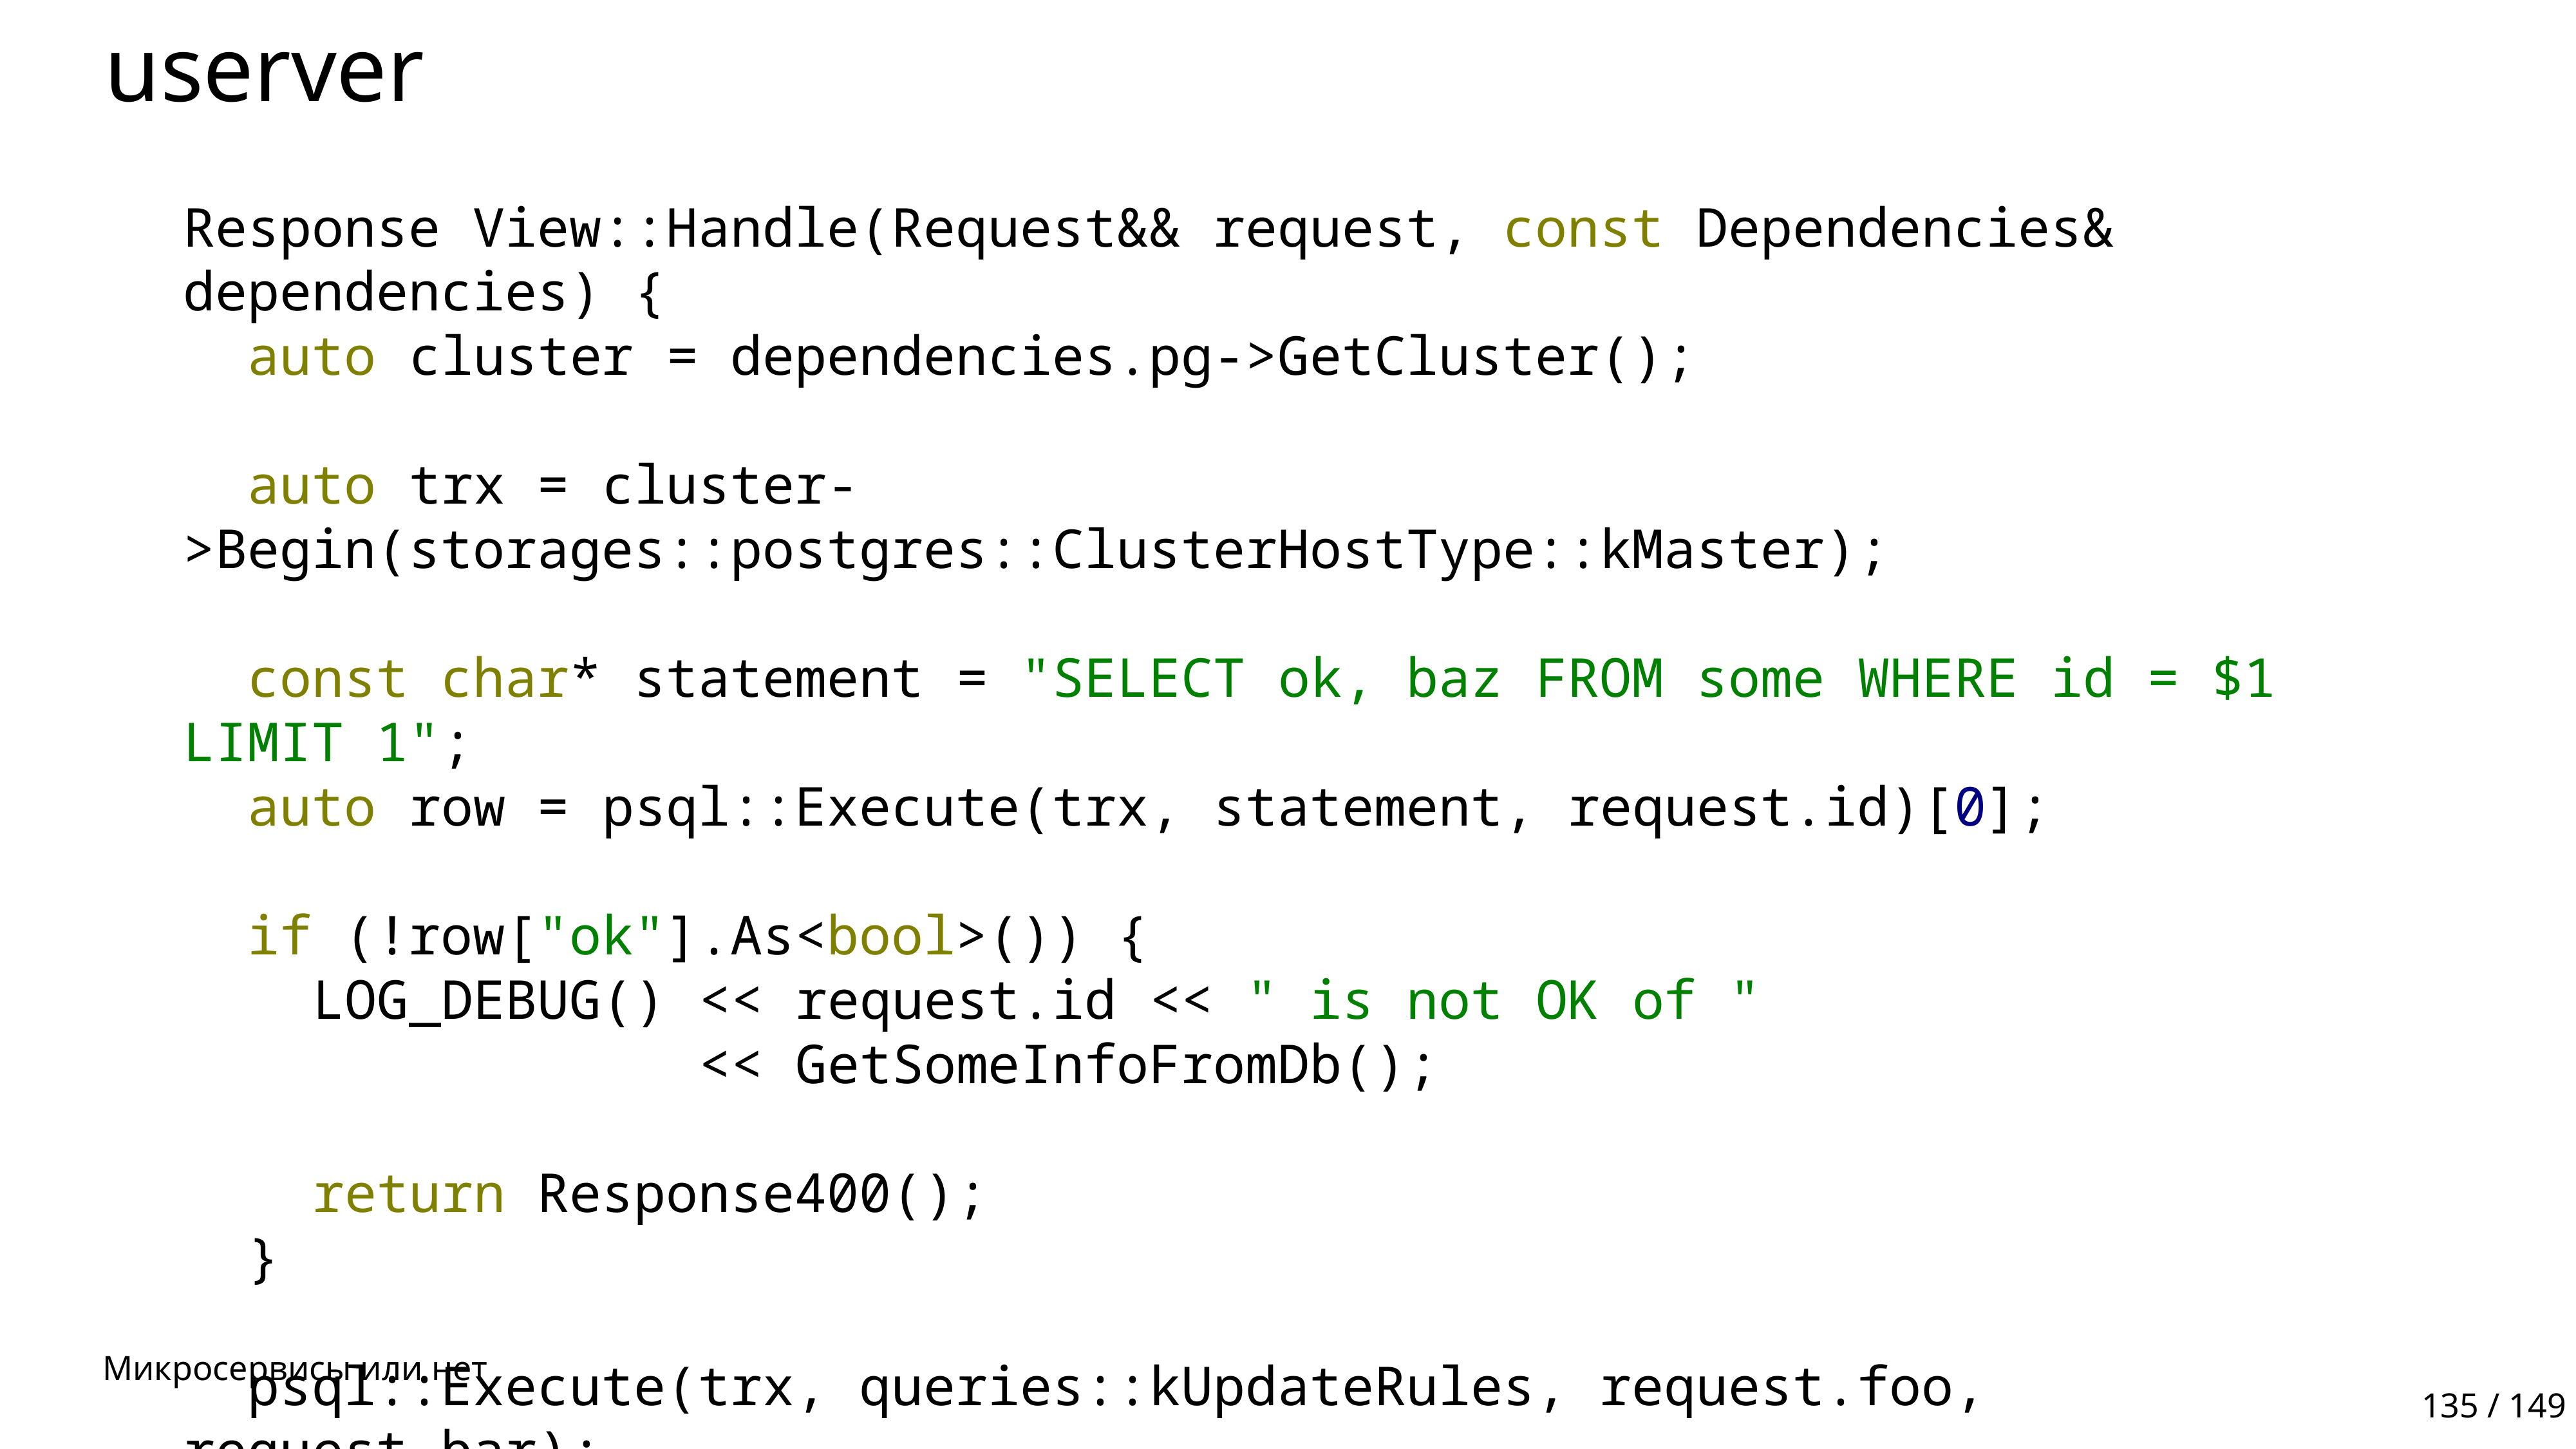

userver
Response View::Handle(Request&& request, const Dependencies& dependencies) {
 auto cluster = dependencies.pg->GetCluster();
 auto trx = cluster->Begin(storages::postgres::ClusterHostType::kMaster);
 const char* statement = "SELECT ok, baz FROM some WHERE id = $1 LIMIT 1";
 auto row = psql::Execute(trx, statement, request.id)[0];
 if (!row["ok"].As<bool>()) {
 LOG_DEBUG() << request.id << " is not OK of "
 << GetSomeInfoFromDb();
 return Response400();
 }
 psql::Execute(trx, queries::kUpdateRules, request.foo, request.bar);
 trx.Commit();
 return Response200{row["baz"].As<std::string>()};
}
# Микросервисы или нет